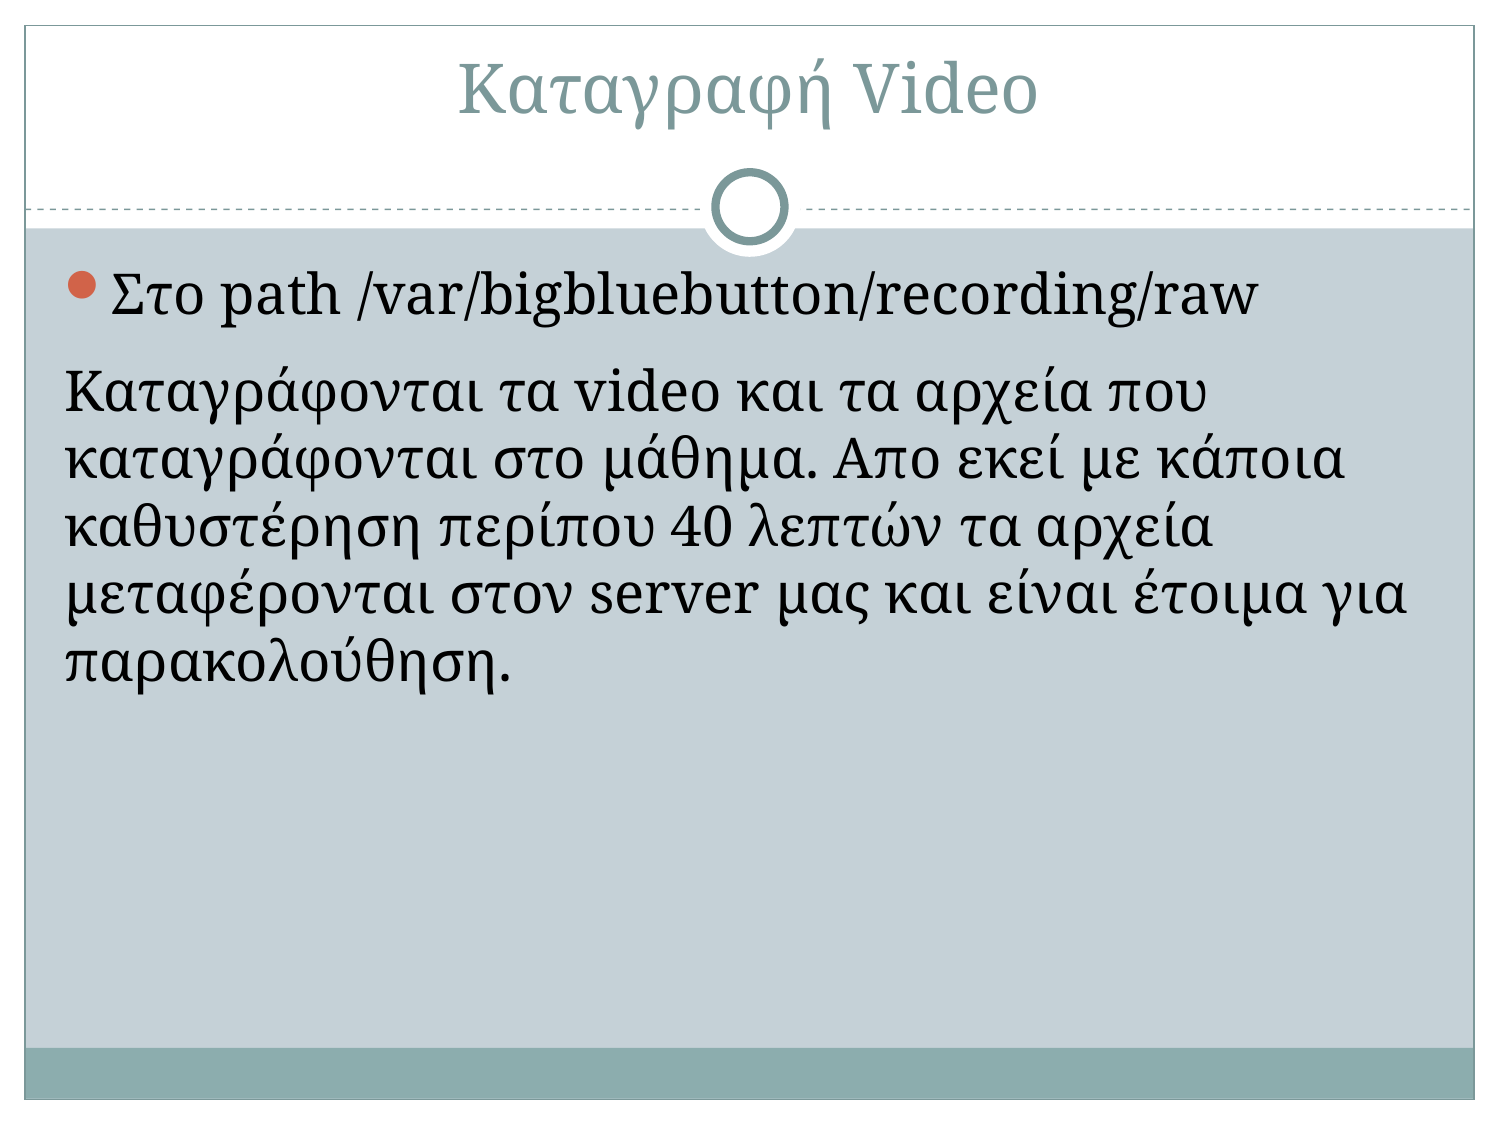

# Καταγραφή Video
Στο path /var/bigbluebutton/recording/raw
Καταγράφονται τα video και τα αρχεία που καταγράφονται στο μάθημα. Απο εκεί με κάποια καθυστέρηση περίπου 40 λεπτών τα αρχεία μεταφέρονται στον server μας και είναι έτοιμα για παρακολούθηση.